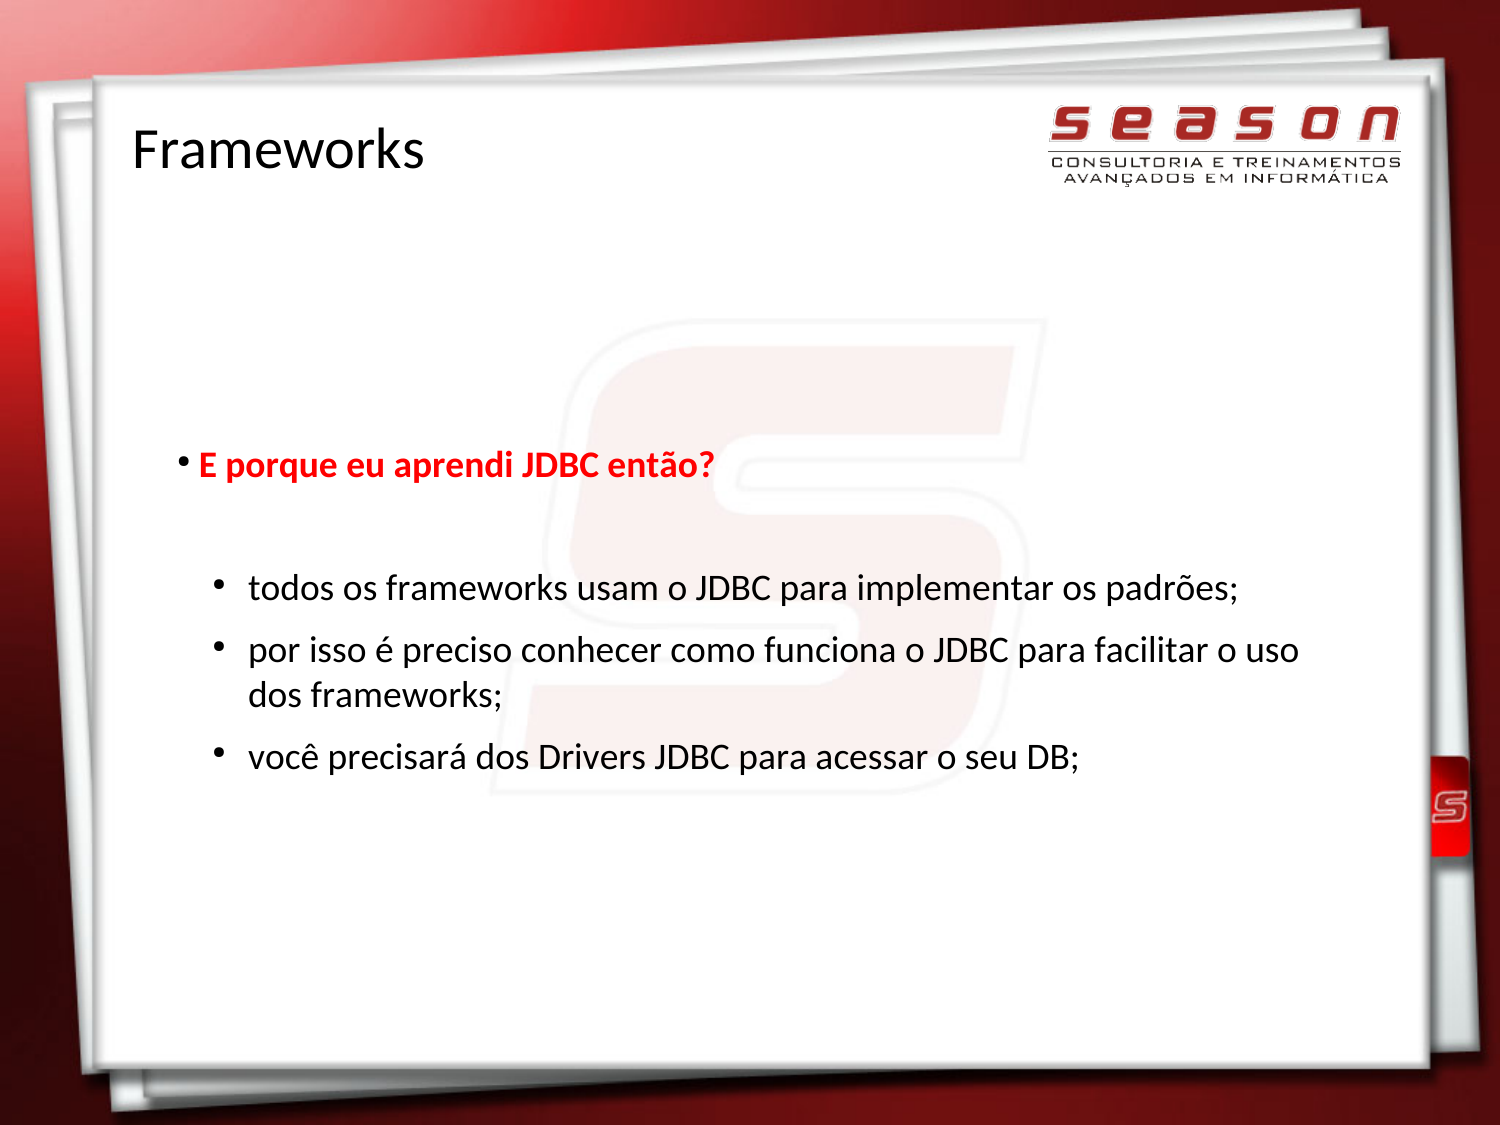

# Frameworks
 E porque eu aprendi JDBC então?
todos os frameworks usam o JDBC para implementar os padrões;
por isso é preciso conhecer como funciona o JDBC para facilitar o uso dos frameworks;
você precisará dos Drivers JDBC para acessar o seu DB;